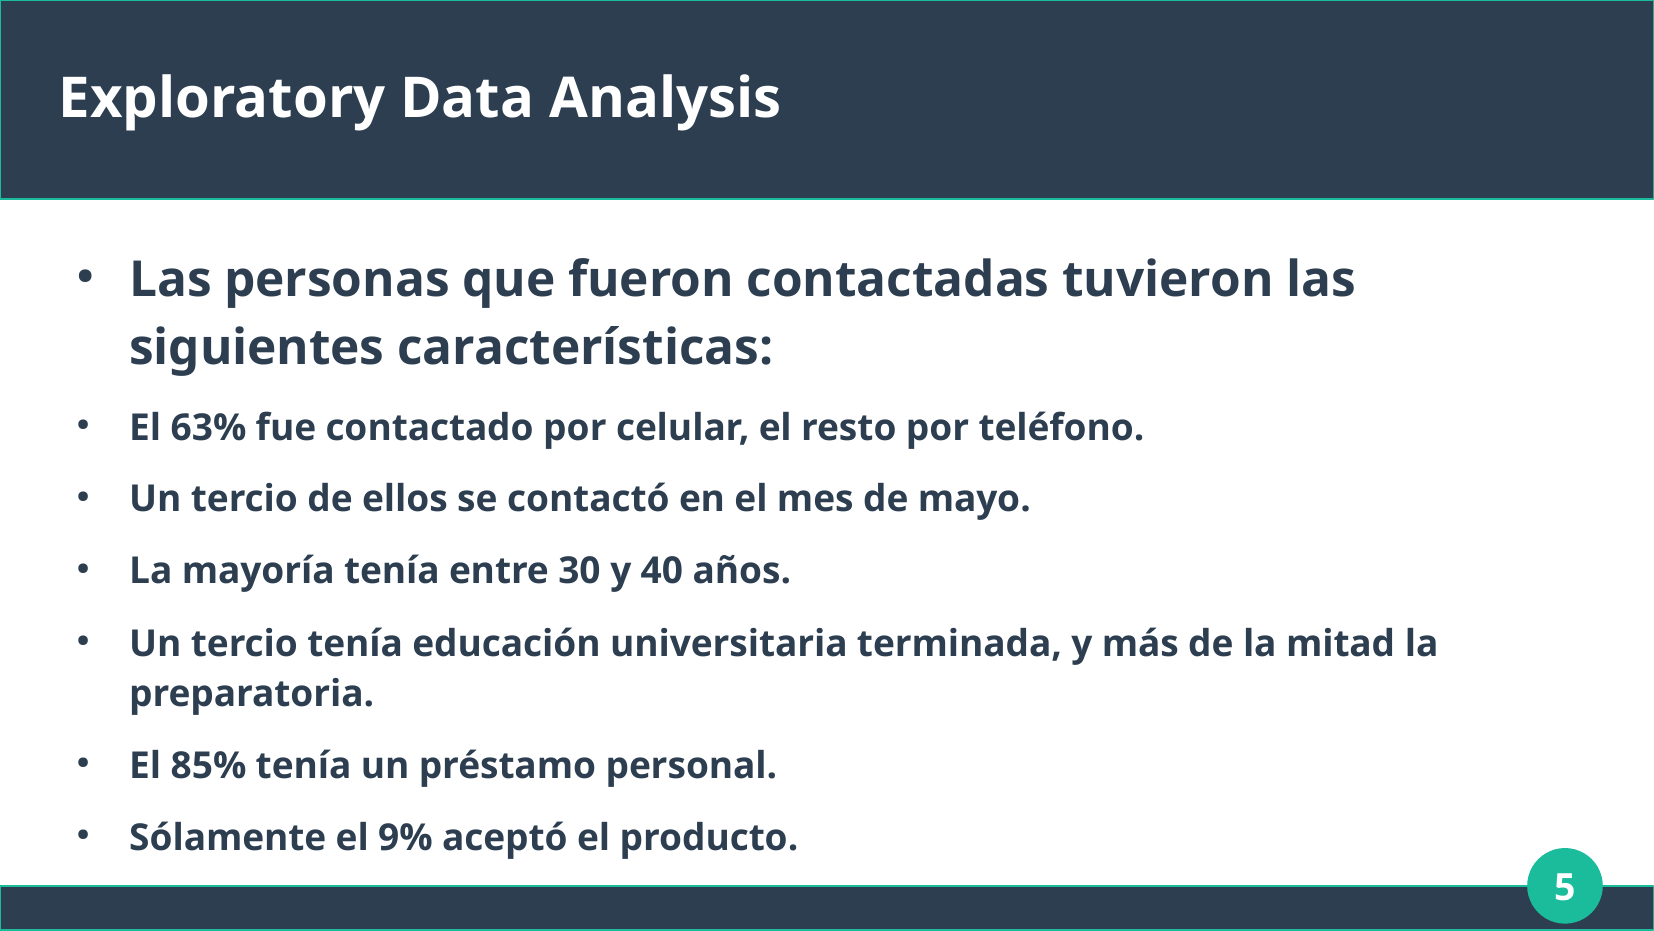

# Exploratory Data Analysis
Las personas que fueron contactadas tuvieron las siguientes características:
El 63% fue contactado por celular, el resto por teléfono.
Un tercio de ellos se contactó en el mes de mayo.
La mayoría tenía entre 30 y 40 años.
Un tercio tenía educación universitaria terminada, y más de la mitad la preparatoria.
El 85% tenía un préstamo personal.
Sólamente el 9% aceptó el producto.
5